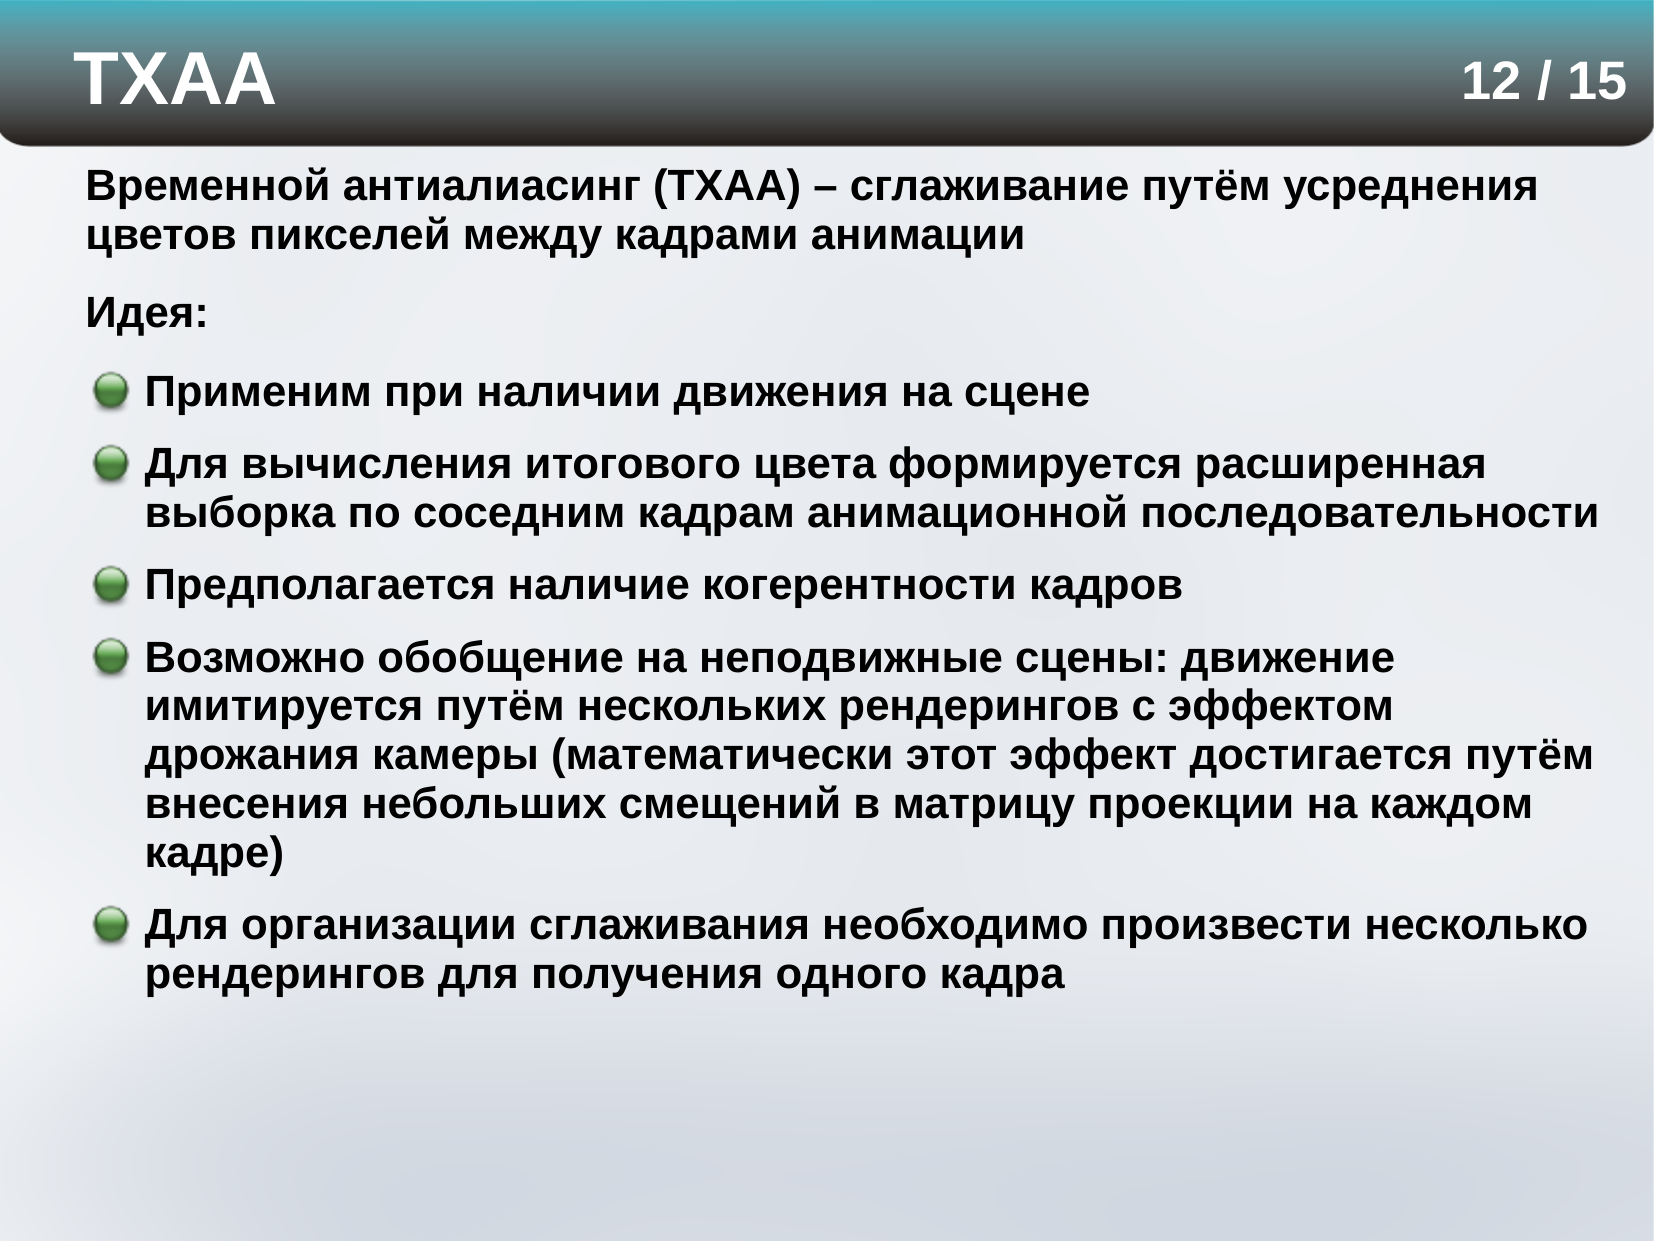

TXAA
Временной антиалиасинг (TXAA) – сглаживание путём усреднения цветов пикселей между кадрами анимации
Идея:
Применим при наличии движения на сцене
Для вычисления итогового цвета формируется расширенная выборка по соседним кадрам анимационной последовательности
Предполагается наличие когерентности кадров
Возможно обобщение на неподвижные сцены: движение имитируется путём нескольких рендерингов с эффектом дрожания камеры (математически этот эффект достигается путём внесения небольших смещений в матрицу проекции на каждом кадре)
Для организации сглаживания необходимо произвести несколько рендерингов для получения одного кадра